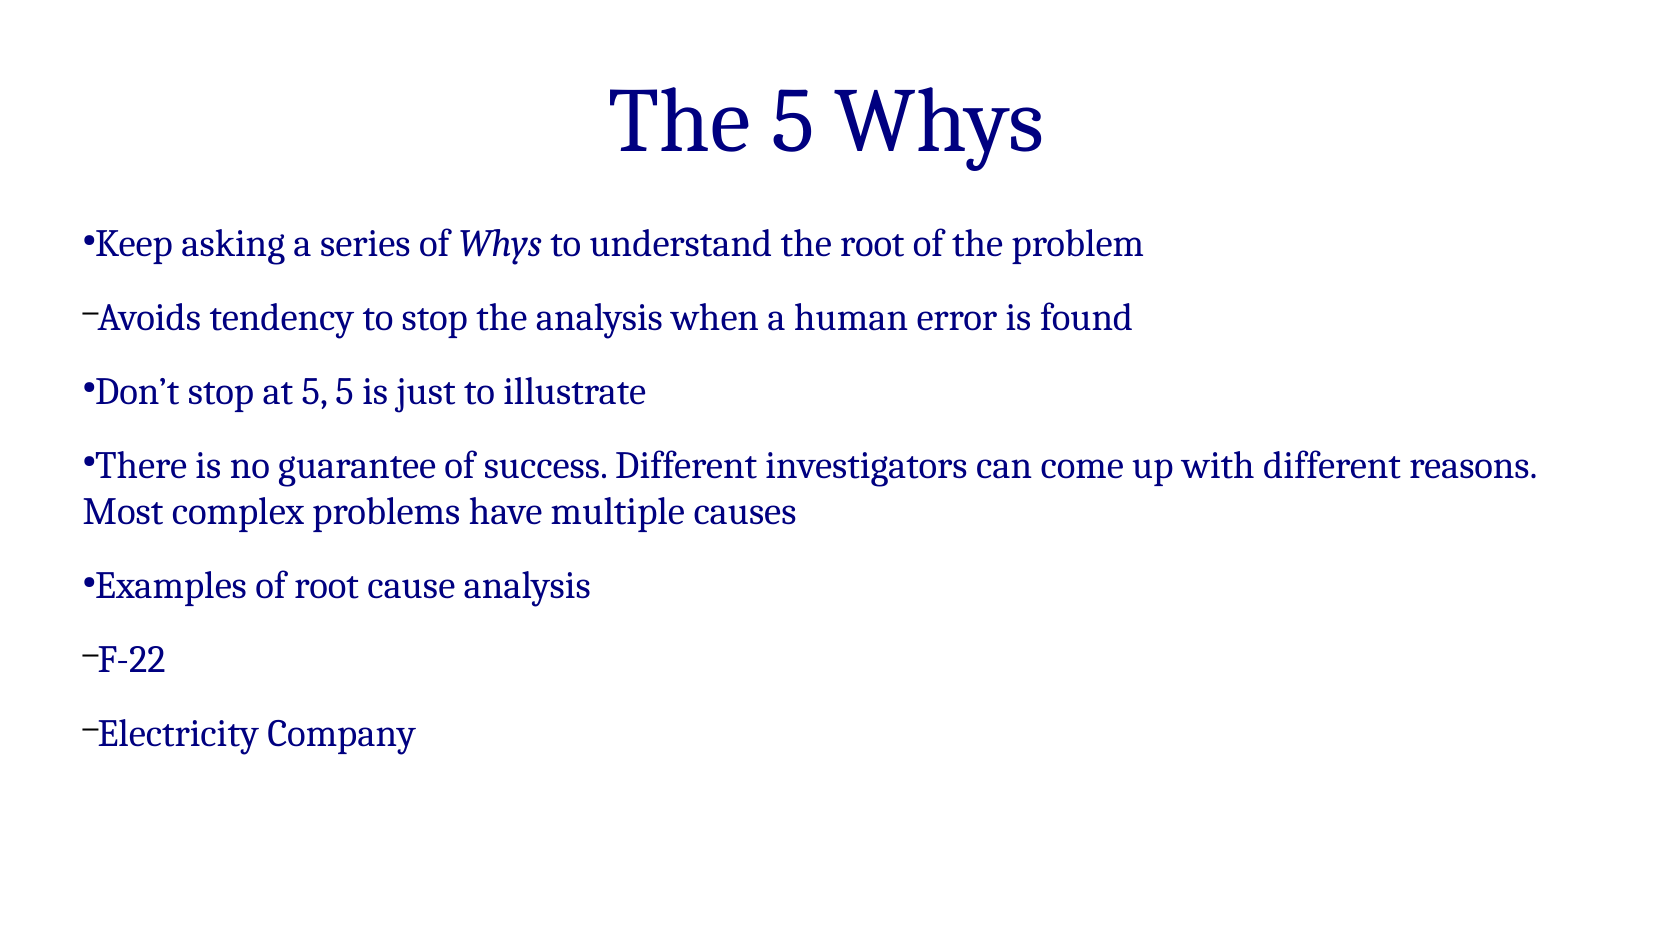

# The 5 Whys
Keep asking a series of Whys to understand the root of the problem
Avoids tendency to stop the analysis when a human error is found
Don’t stop at 5, 5 is just to illustrate
There is no guarantee of success. Different investigators can come up with different reasons. Most complex problems have multiple causes
Examples of root cause analysis
F-22
Electricity Company